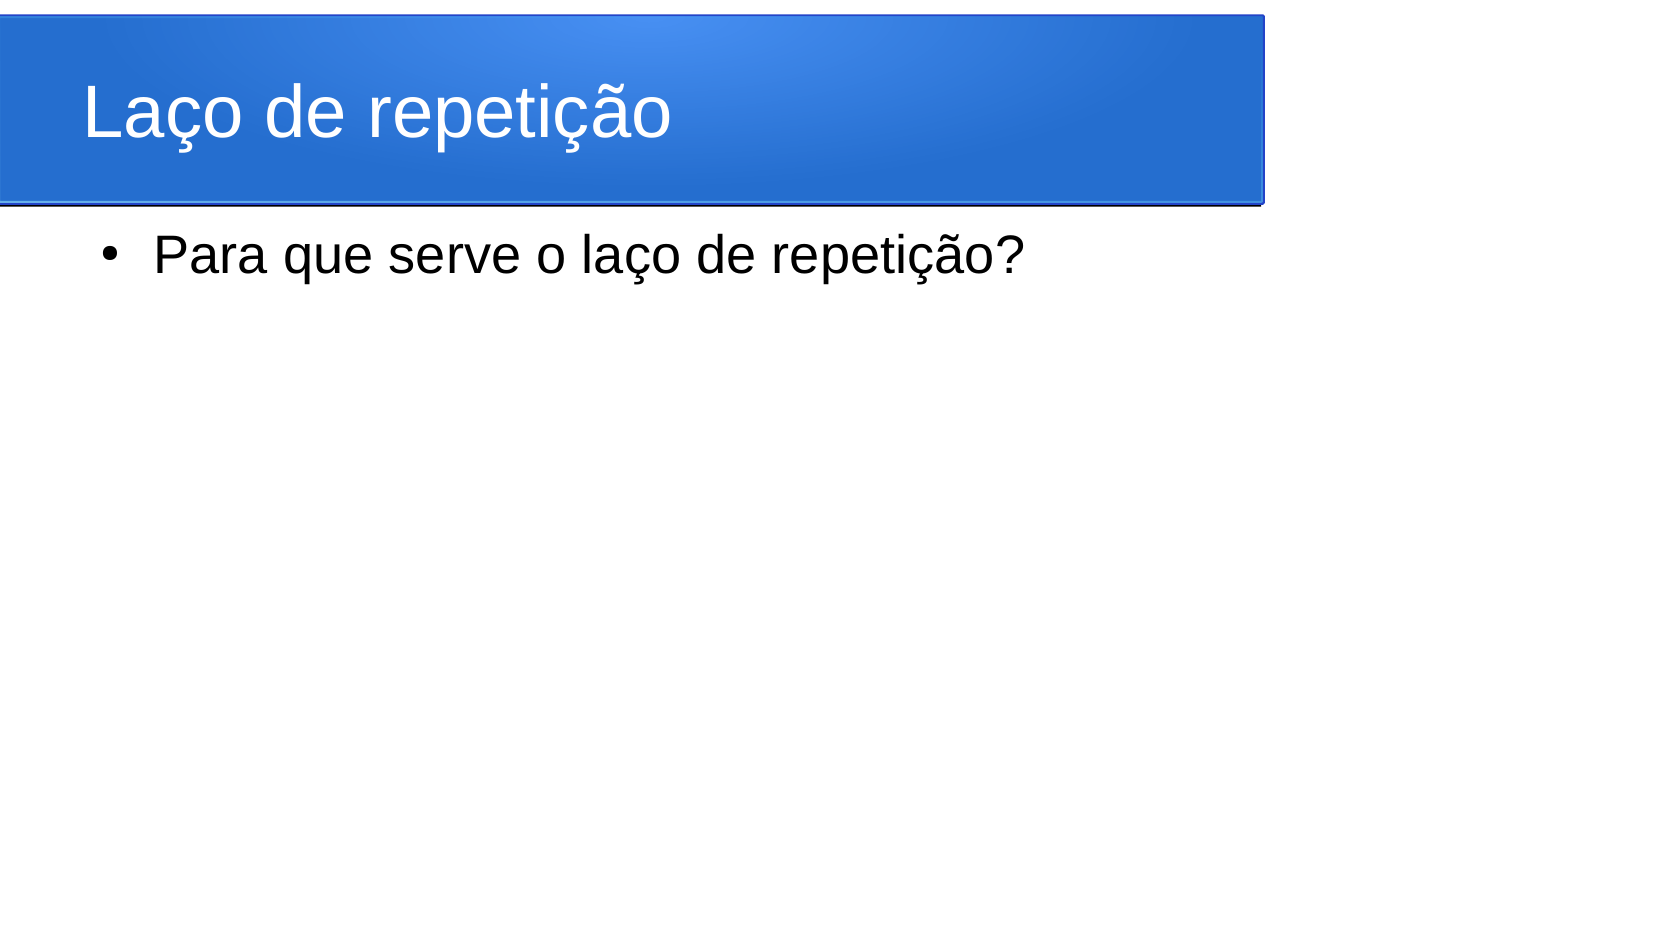

# Laço de repetição
Para que serve o laço de repetição?